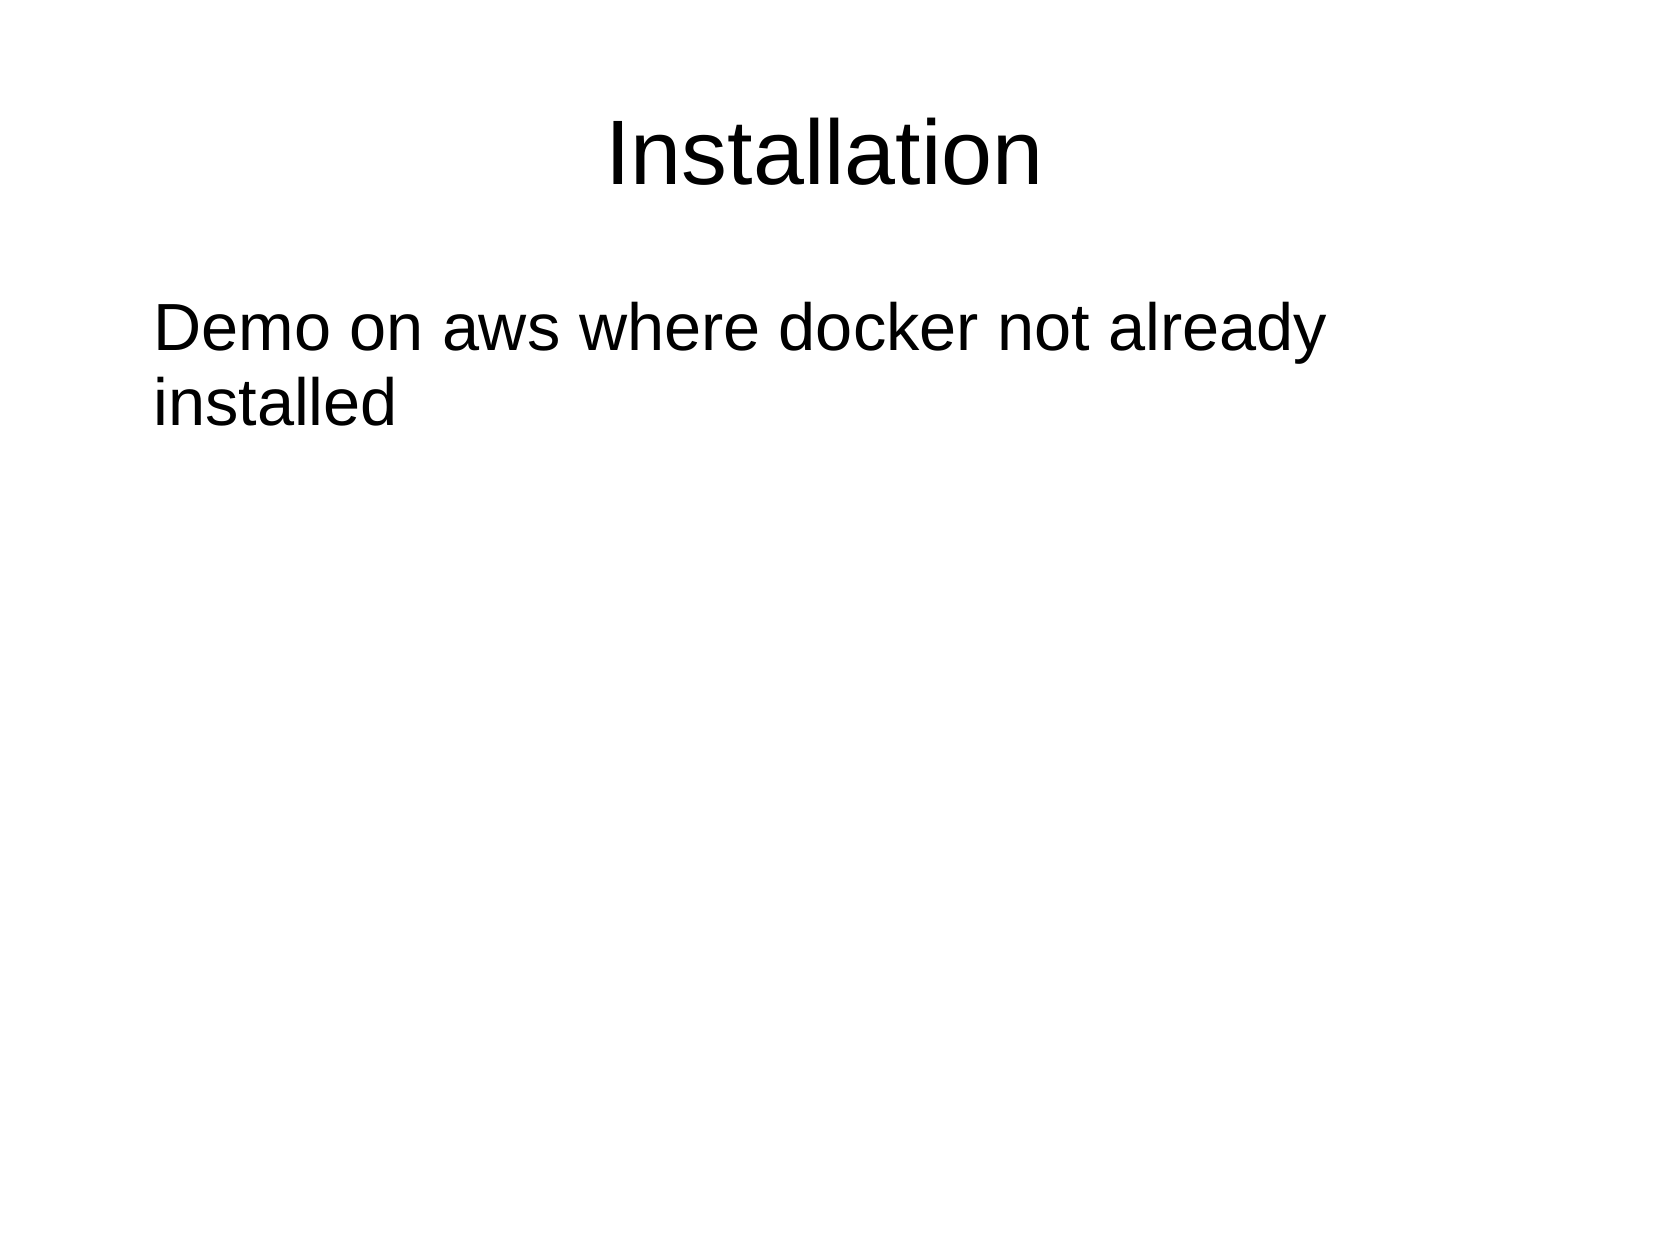

# Installation
Demo on aws where docker not already installed